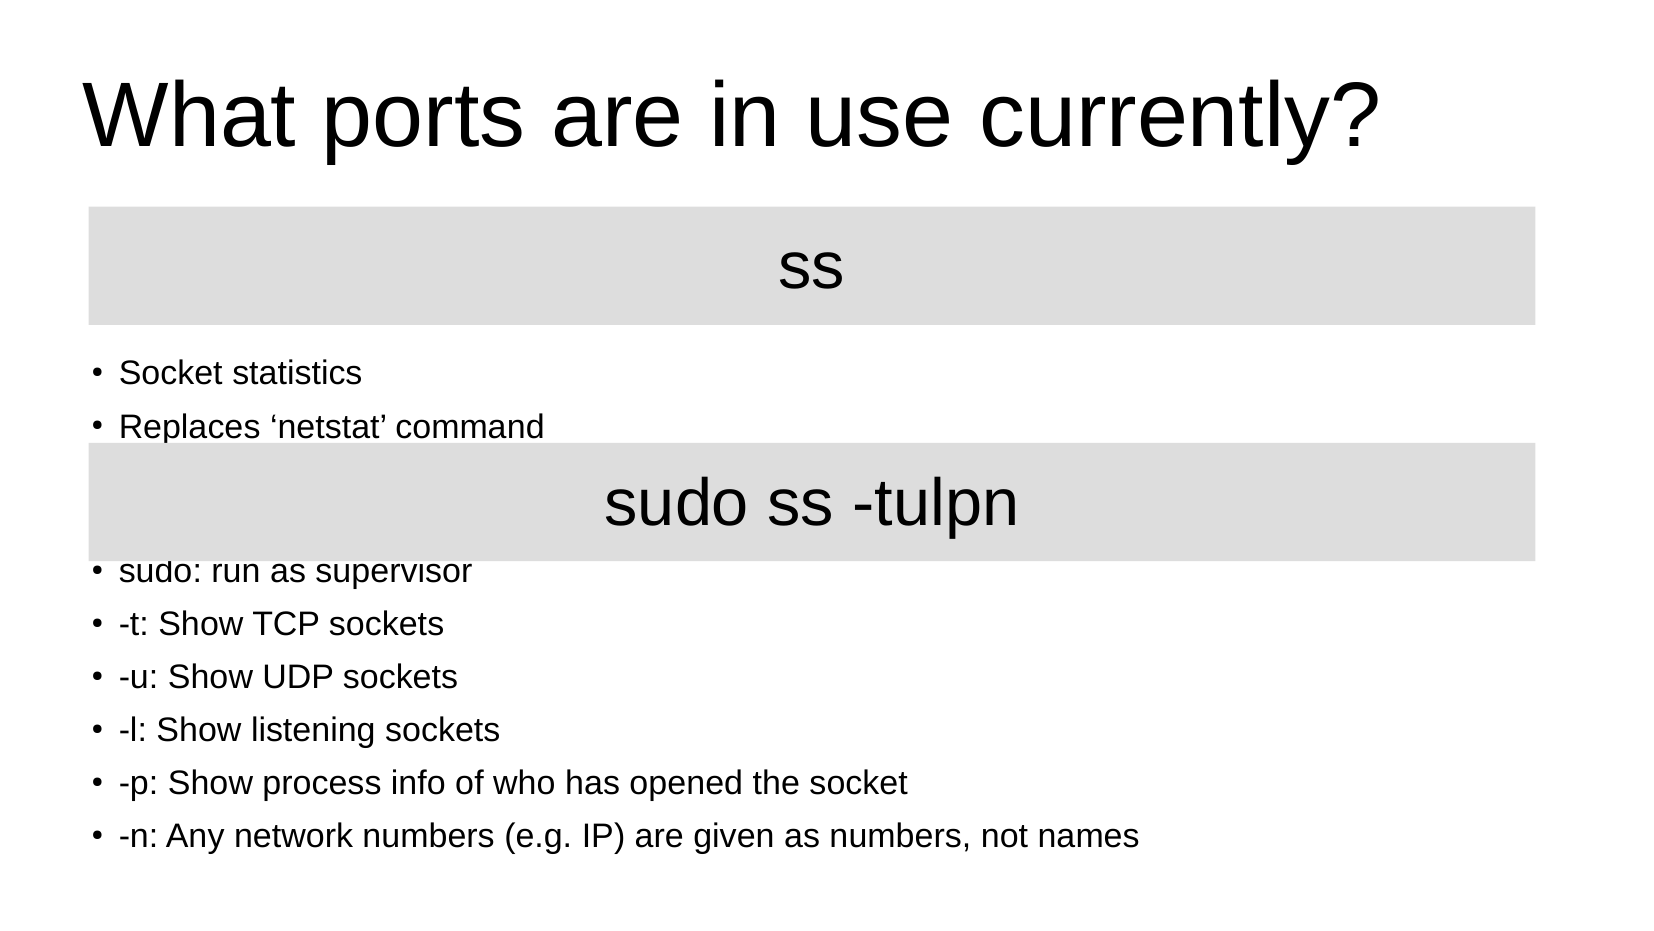

# What ports are in use currently?
ss
Socket statistics
Replaces ‘netstat’ command
sudo: run as supervisor
-t: Show TCP sockets
-u: Show UDP sockets
-l: Show listening sockets
-p: Show process info of who has opened the socket
-n: Any network numbers (e.g. IP) are given as numbers, not names
sudo ss -tulpn